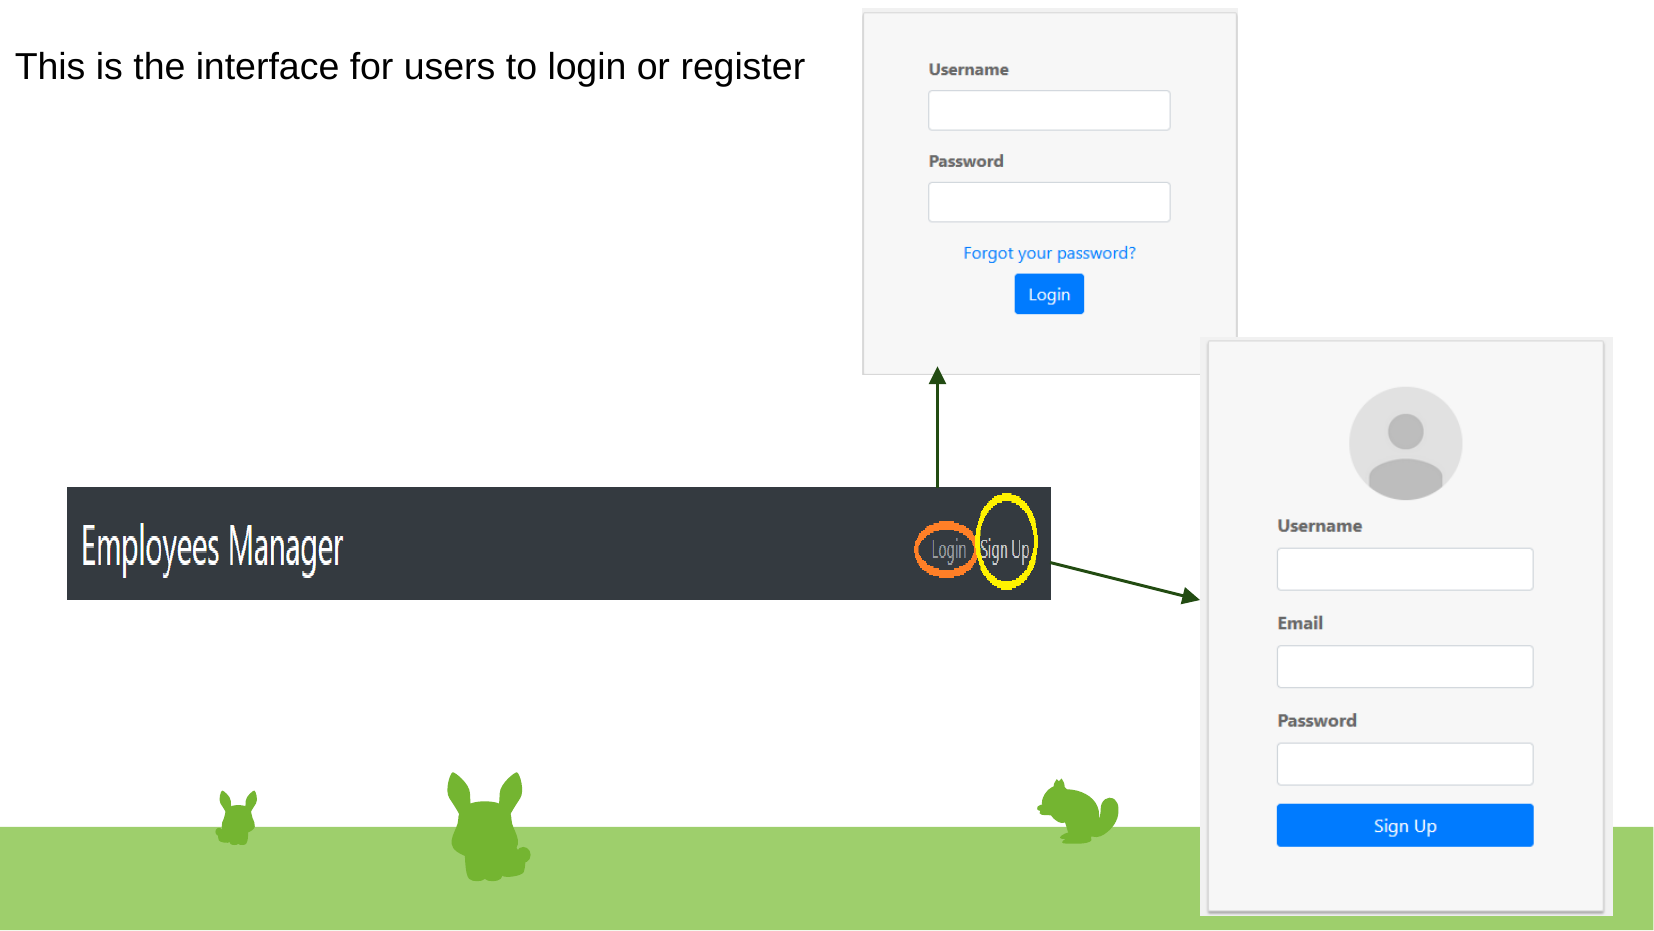

This is the interface for users to login or register